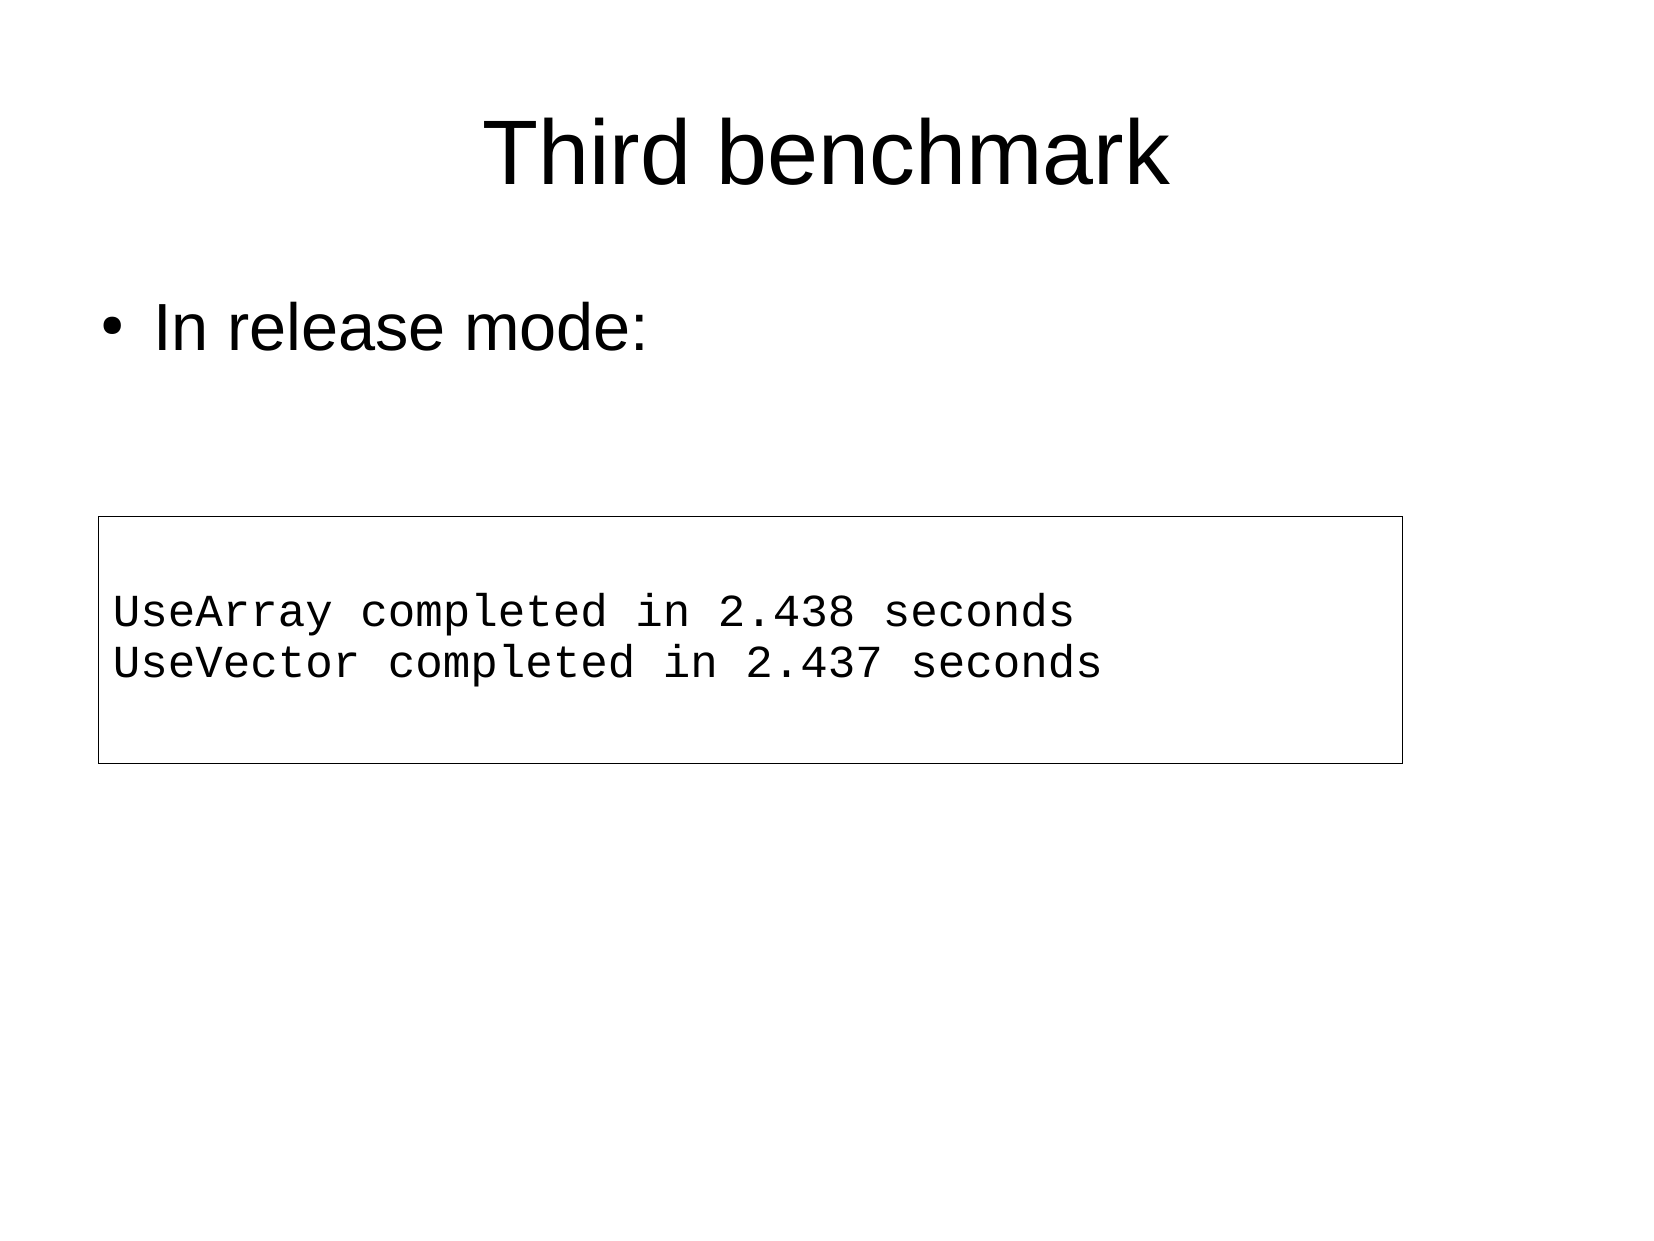

# Third benchmark
In release mode:
UseArray completed in 2.438 seconds
UseVector completed in 2.437 seconds